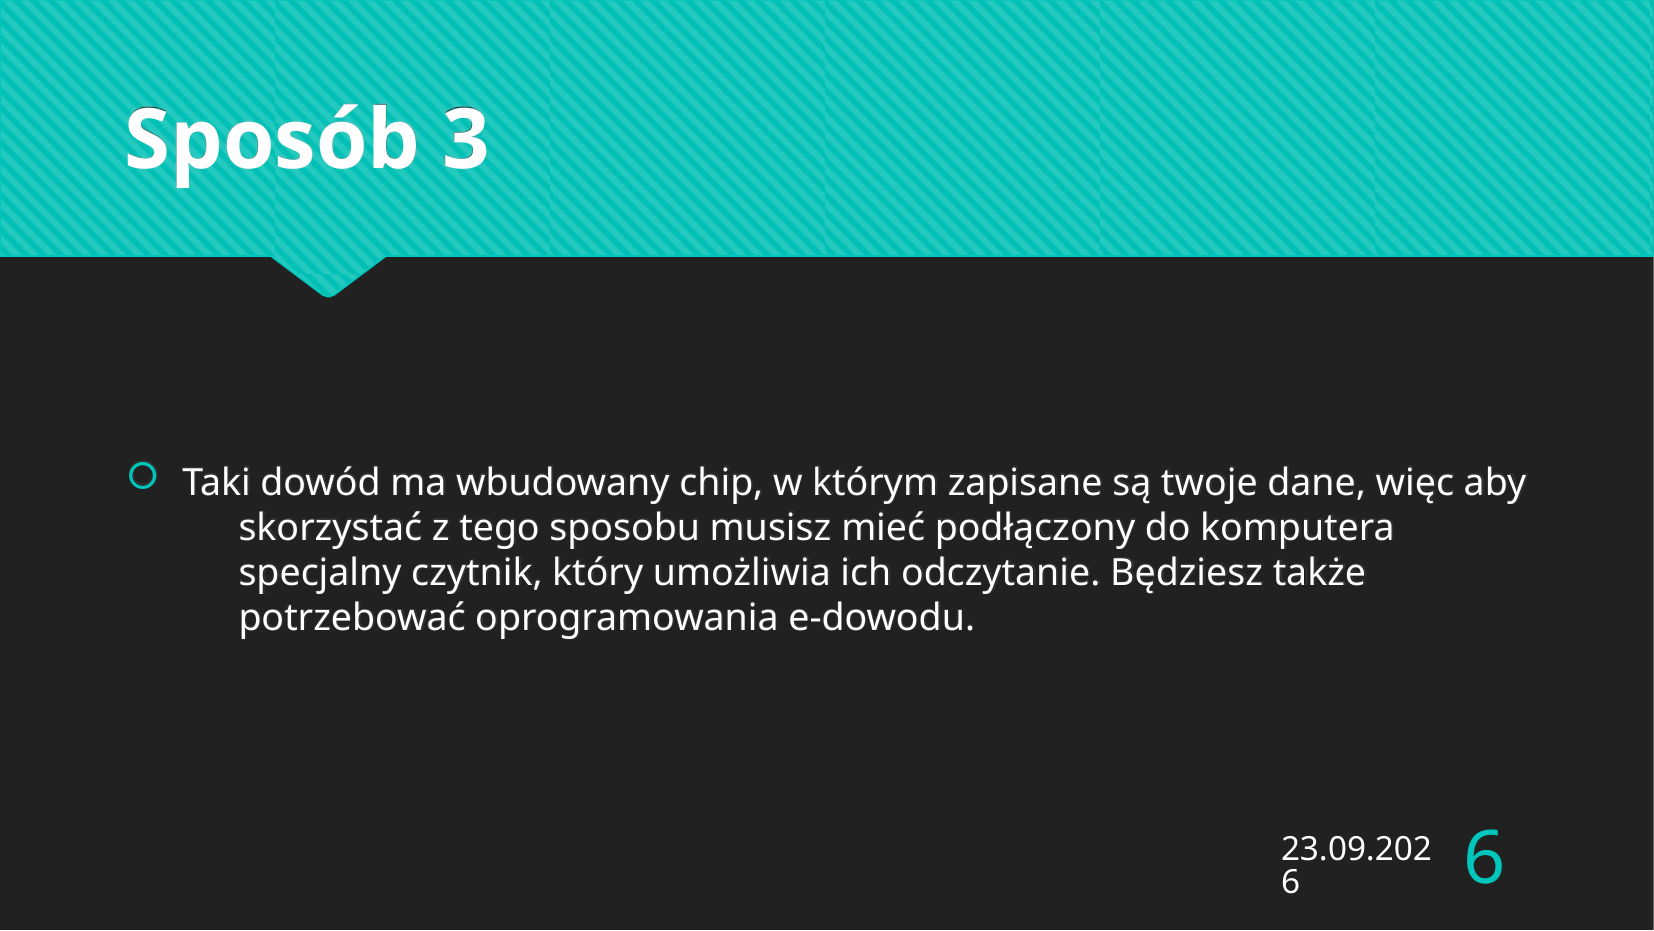

# Sposób 3
Taki dowód ma wbudowany chip, w którym zapisane są twoje dane, więc aby skorzystać z tego sposobu musisz mieć podłączony do komputera specjalny czytnik, który umożliwia ich odczytanie. Będziesz także potrzebować oprogramowania e-dowodu.